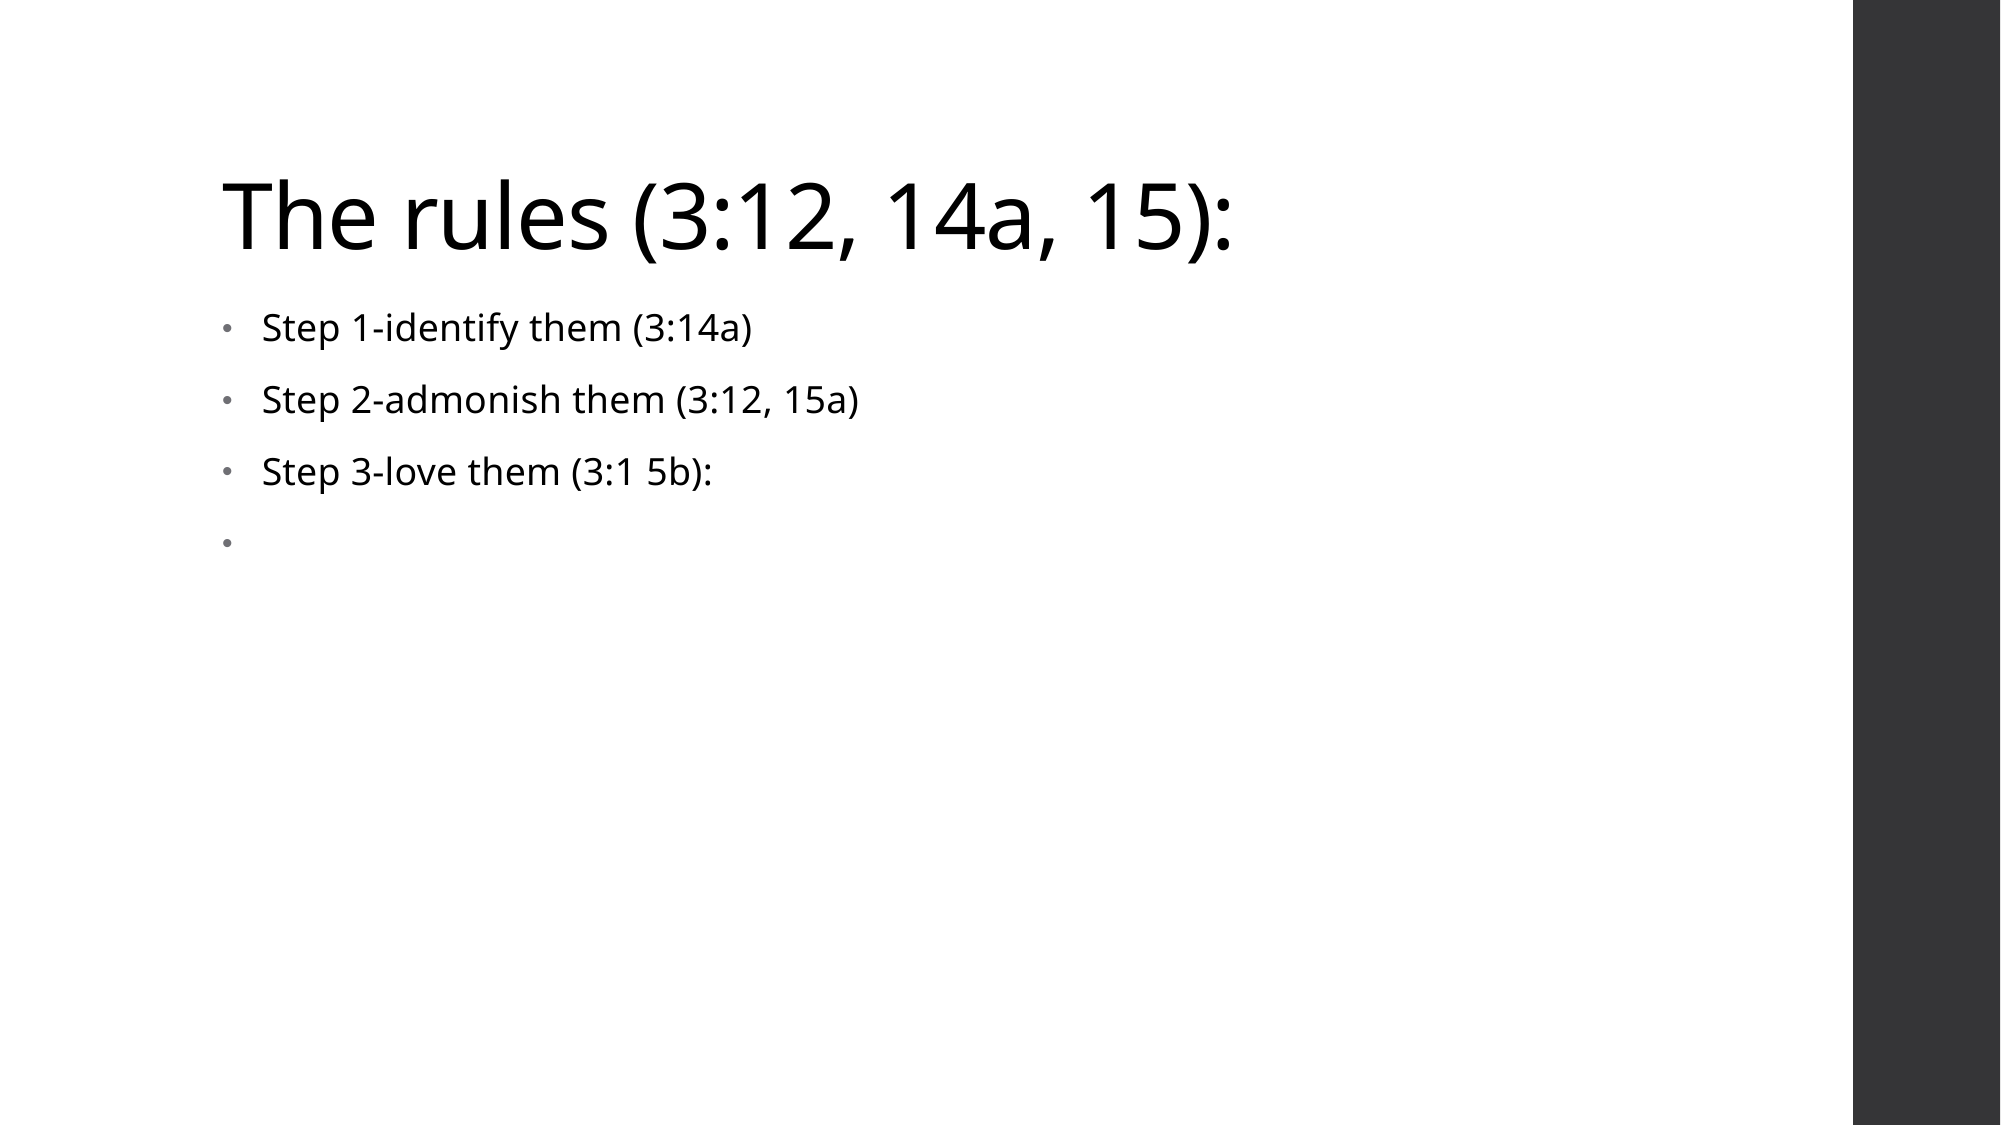

# The rules (3:12, 14a, 15):
 Step 1-identify them (3:14a)
 Step 2-admonish them (3:12, 15a)
 Step 3-love them (3:1 5b):